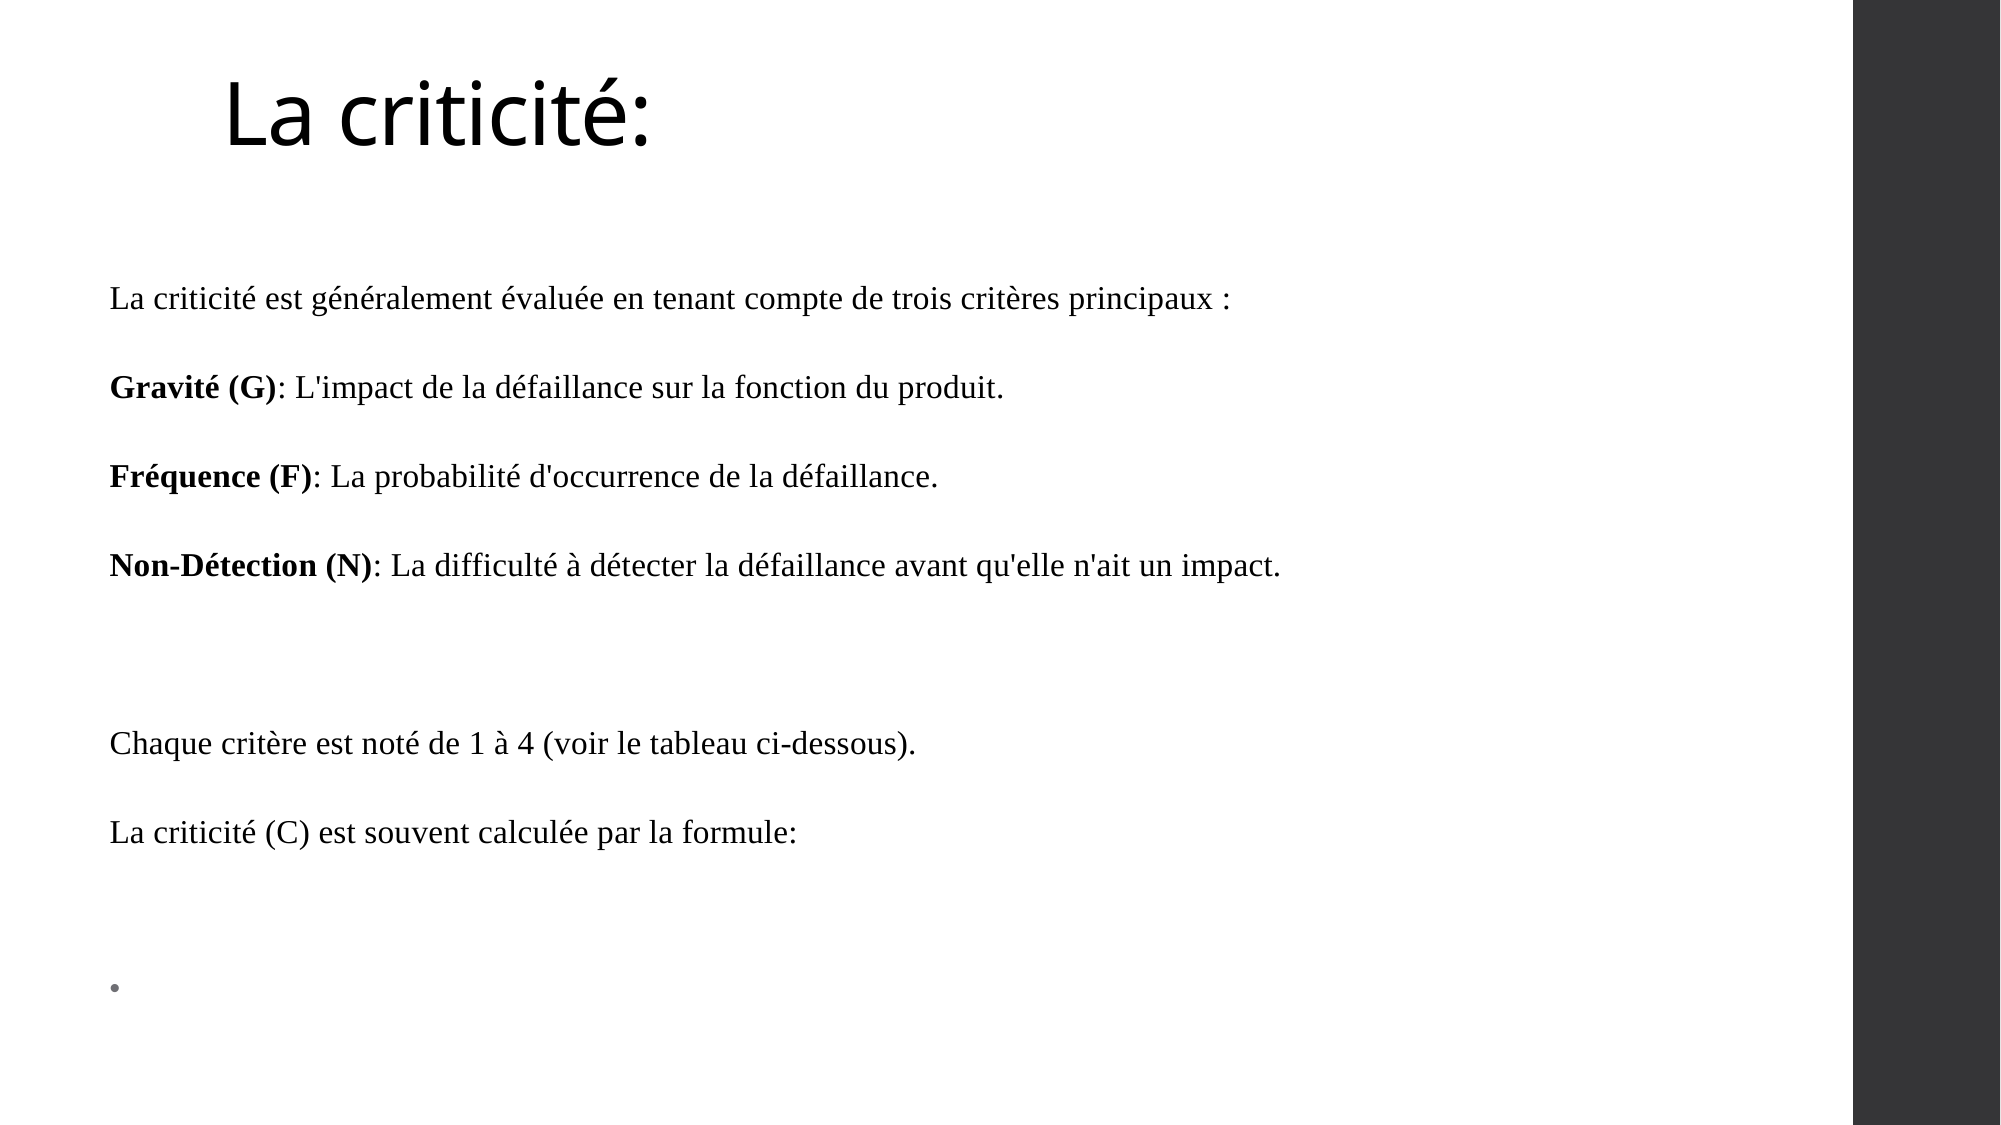

# La criticité:
La criticité est généralement évaluée en tenant compte de trois critères principaux :
Gravité (G): L'impact de la défaillance sur la fonction du produit.
Fréquence (F): La probabilité d'occurrence de la défaillance.
Non-Détection (N): La difficulté à détecter la défaillance avant qu'elle n'ait un impact.
Chaque critère est noté de 1 à 4 (voir le tableau ci-dessous).
La criticité (C) est souvent calculée par la formule: